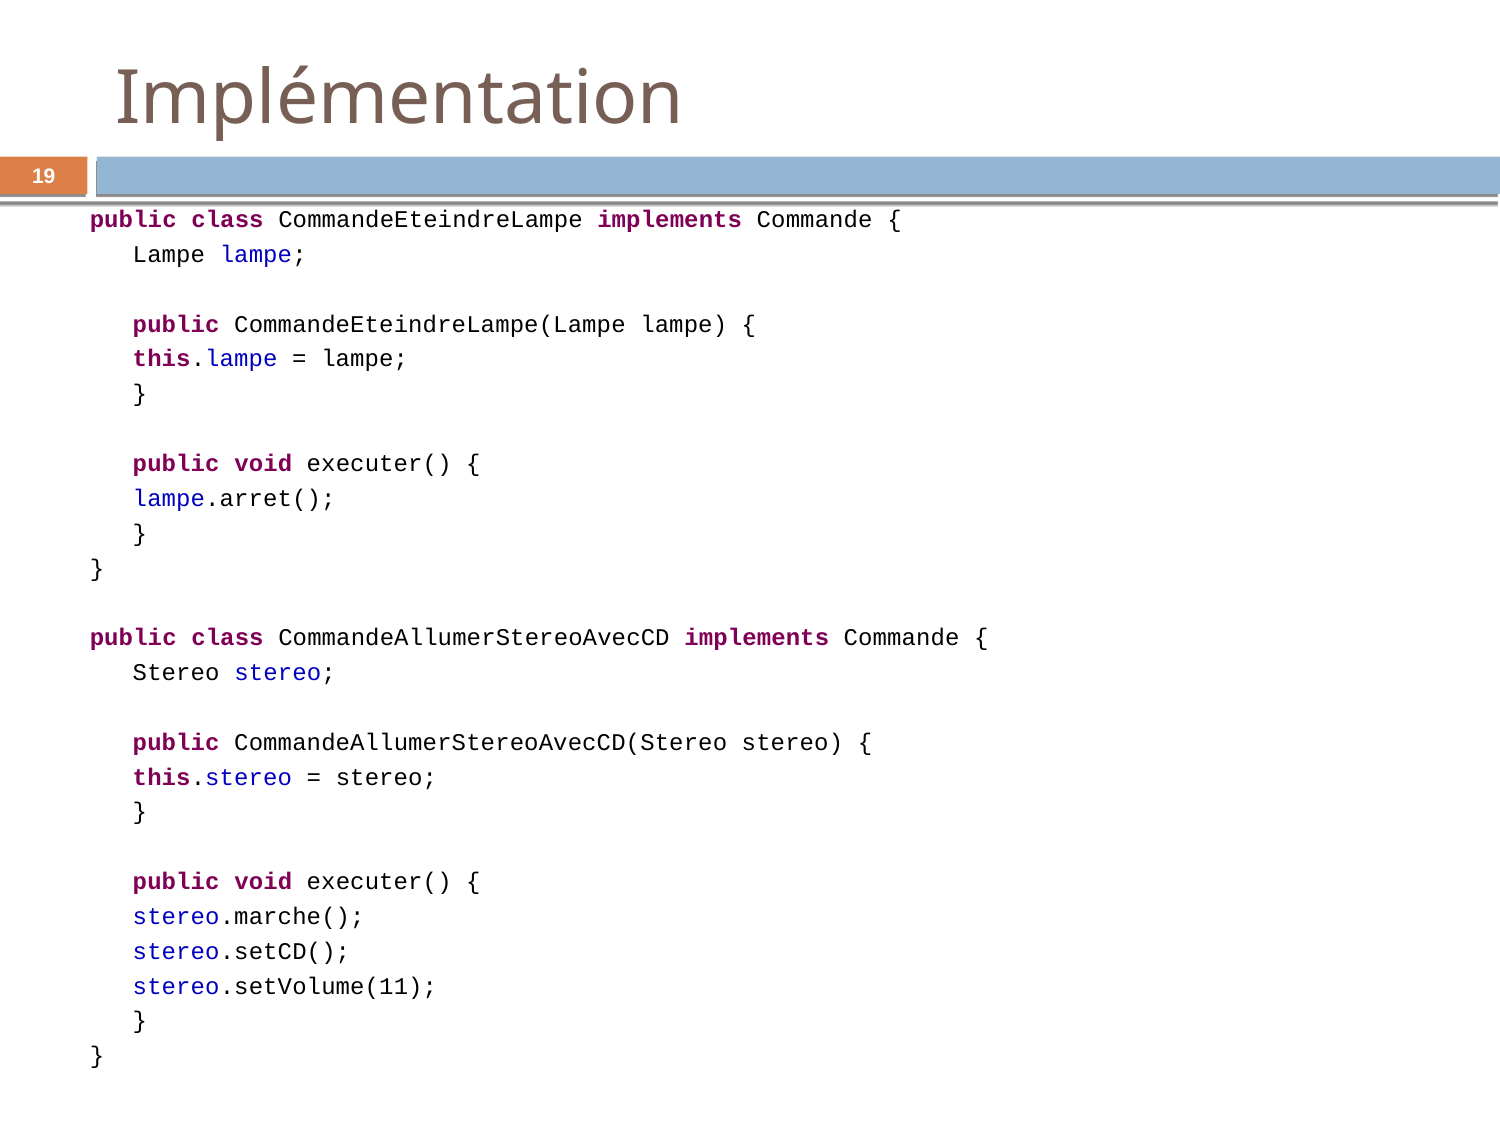

# Implémentation
public class CommandeEteindreLampe implements Commande {
	Lampe lampe;
	public CommandeEteindreLampe(Lampe lampe) {
		this.lampe = lampe;
	}
	public void executer() {
		lampe.arret();
	}
}
public class CommandeAllumerStereoAvecCD implements Commande {
	Stereo stereo;
	public CommandeAllumerStereoAvecCD(Stereo stereo) {
		this.stereo = stereo;
	}
	public void executer() {
		stereo.marche();
		stereo.setCD();
		stereo.setVolume(11);
	}
}